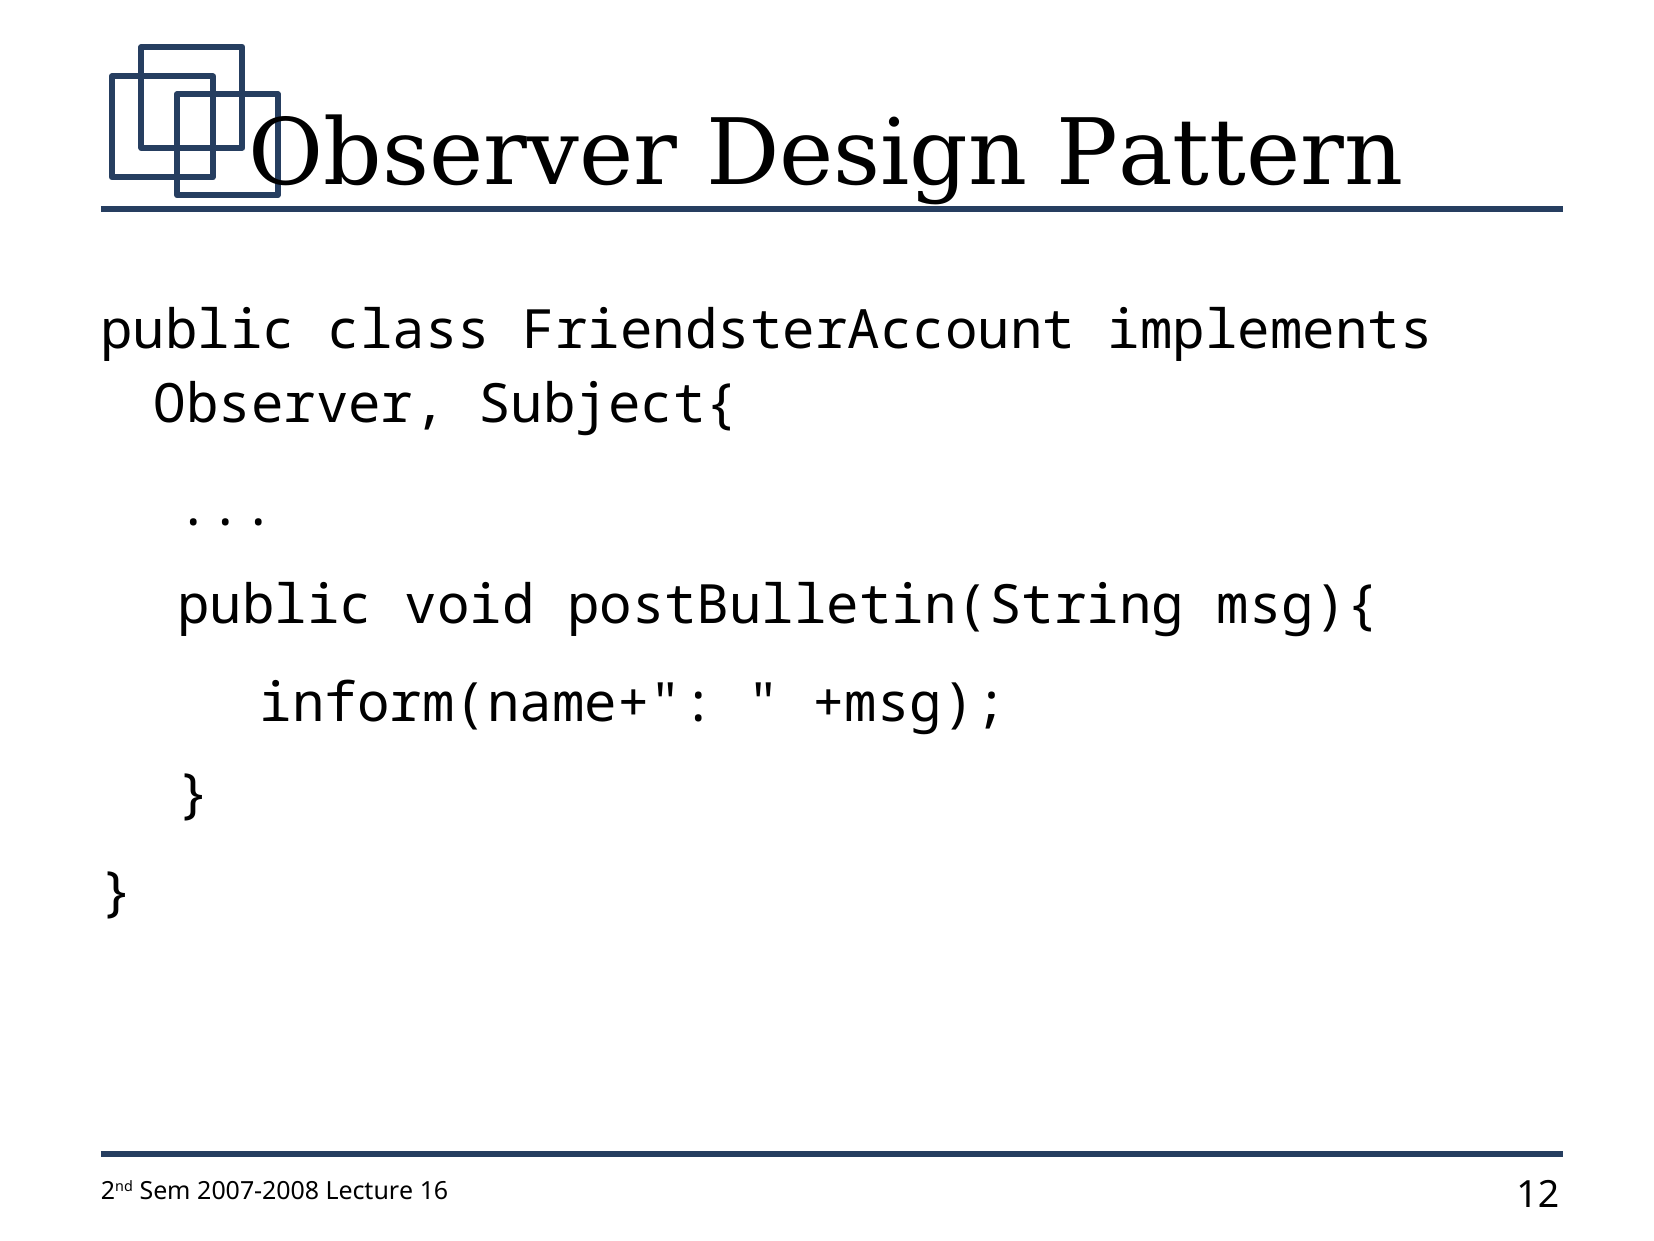

# Observer Design Pattern
public class FriendsterAccount implements 		Observer, Subject{
...
public void postBulletin(String msg){
inform(name+": " +msg);
}
}